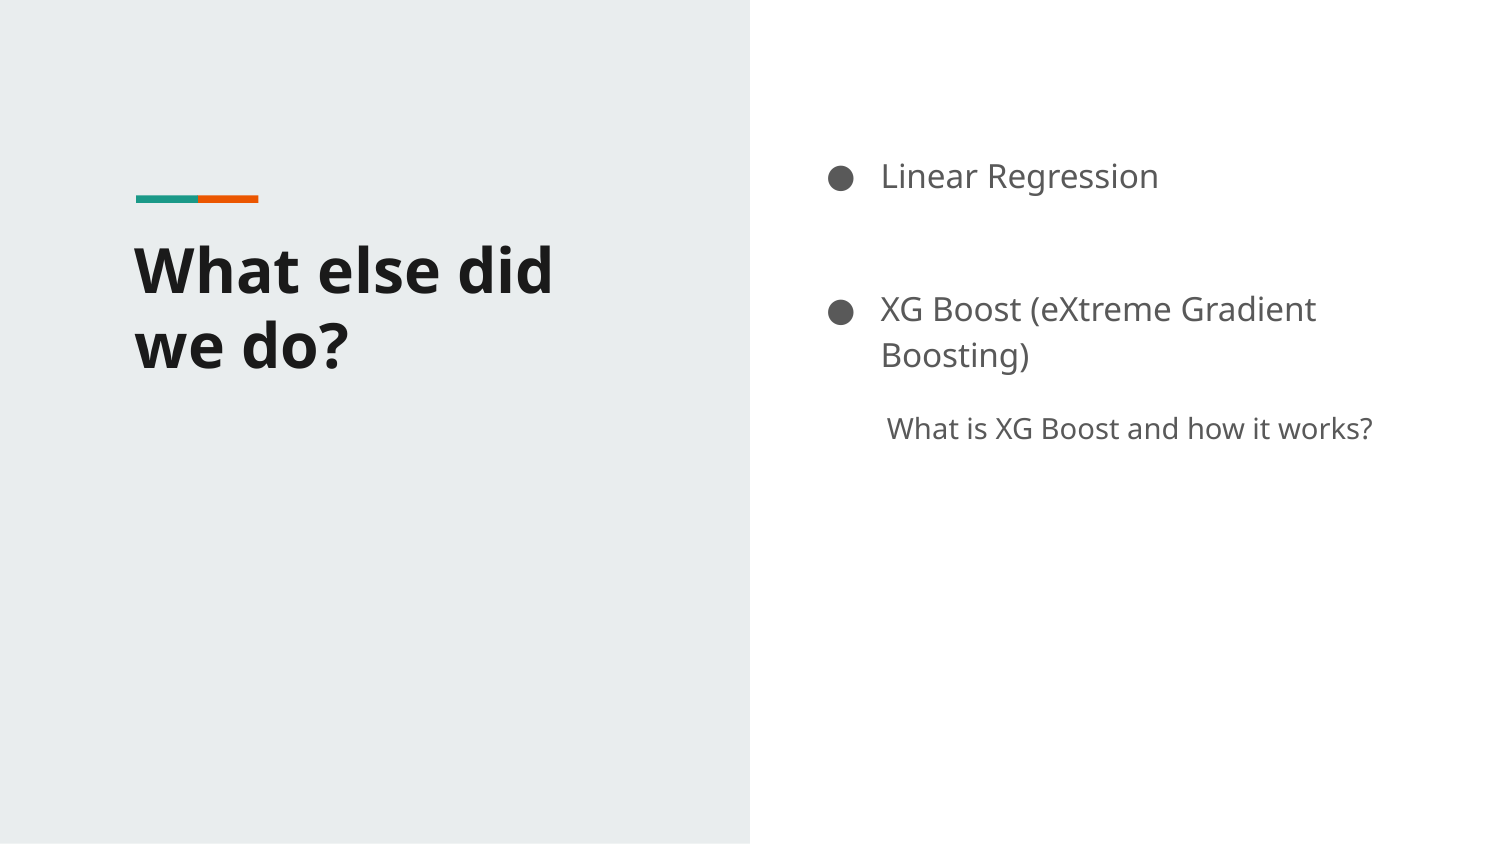

Linear Regression
XG Boost (eXtreme Gradient Boosting)
# What else did we do?
What is XG Boost and how it works?